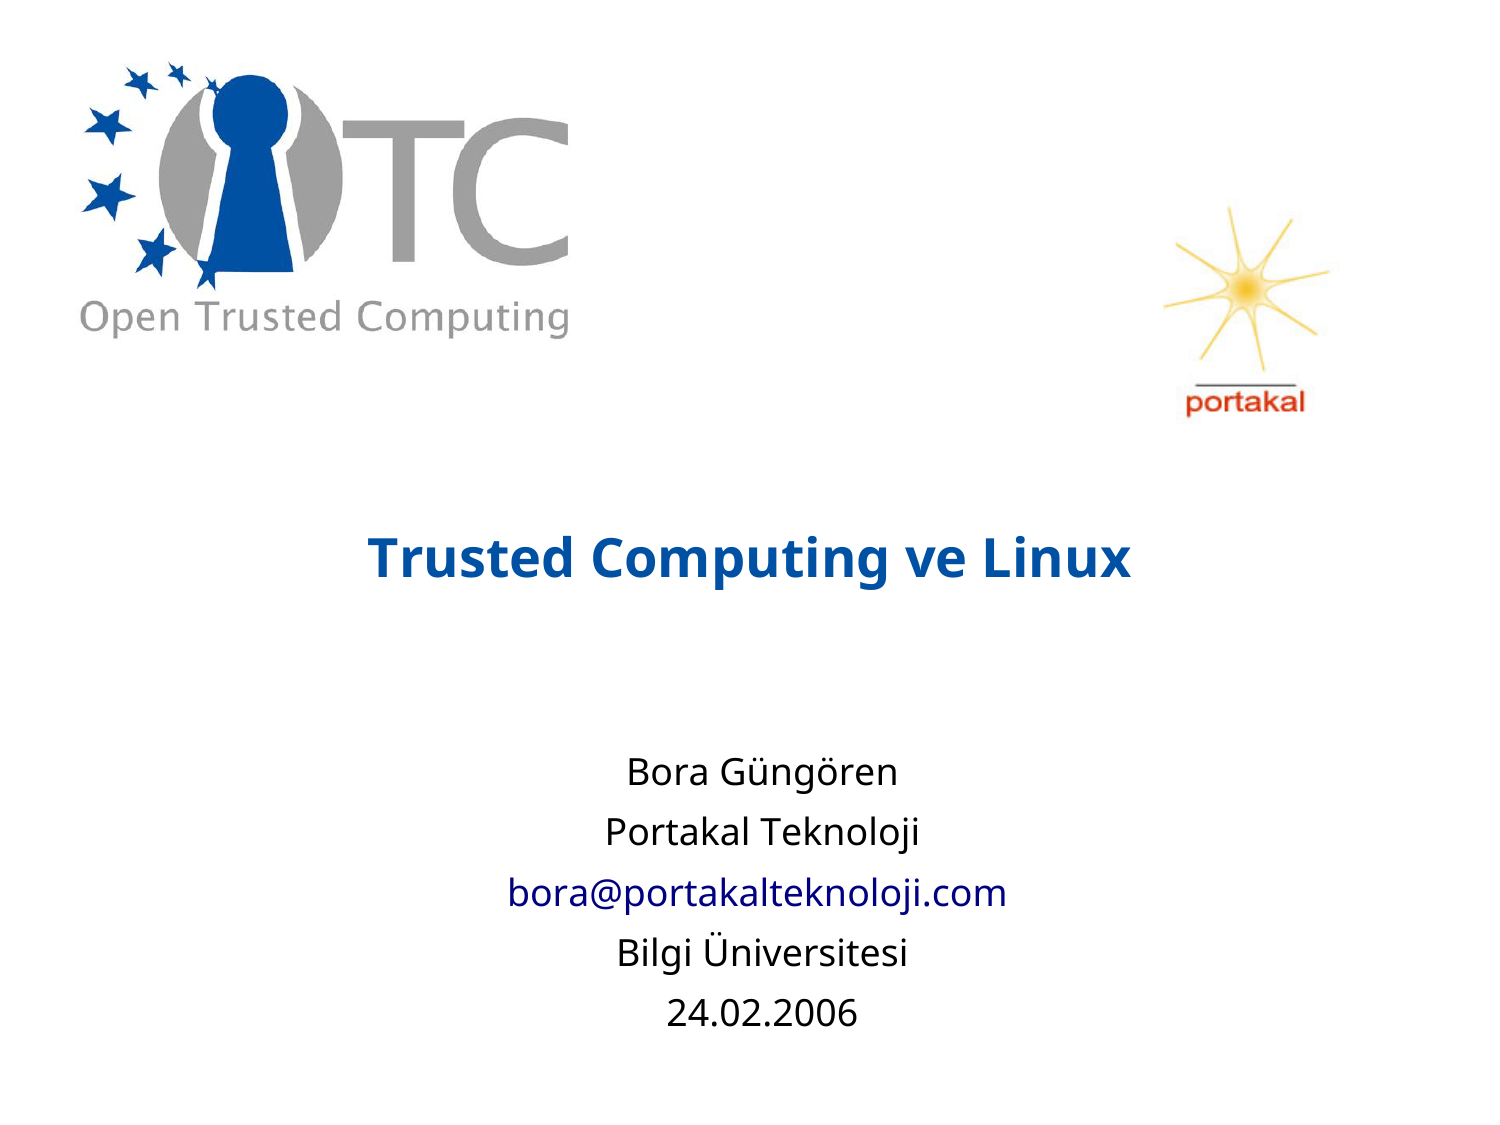

# Trusted Computing ve Linux
Bora Güngören
Portakal Teknoloji
bora@portakalteknoloji.com
Bilgi Üniversitesi
24.02.2006